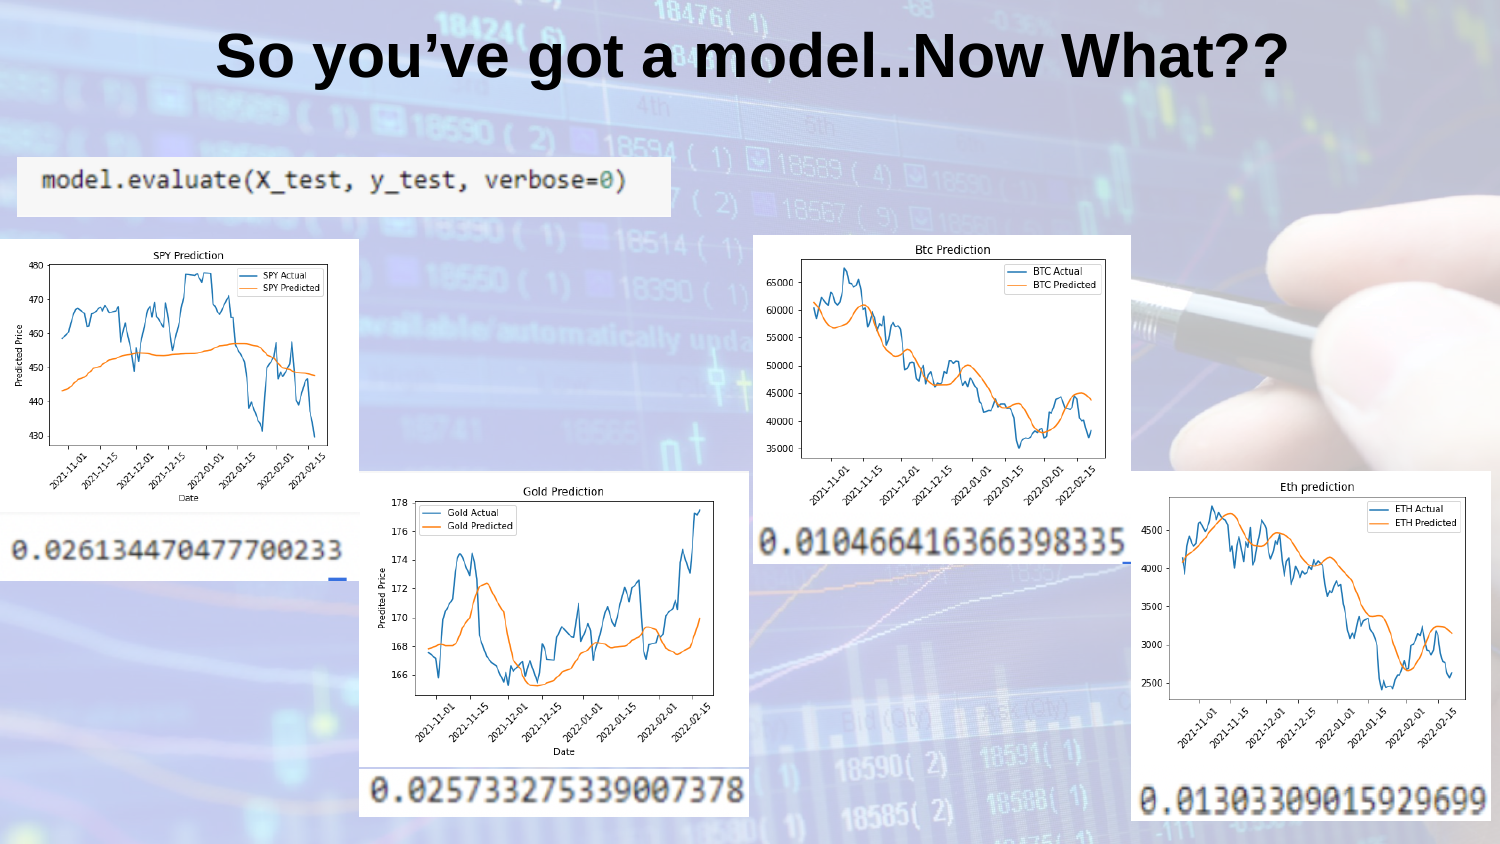

# So you’ve got a model..Now What??